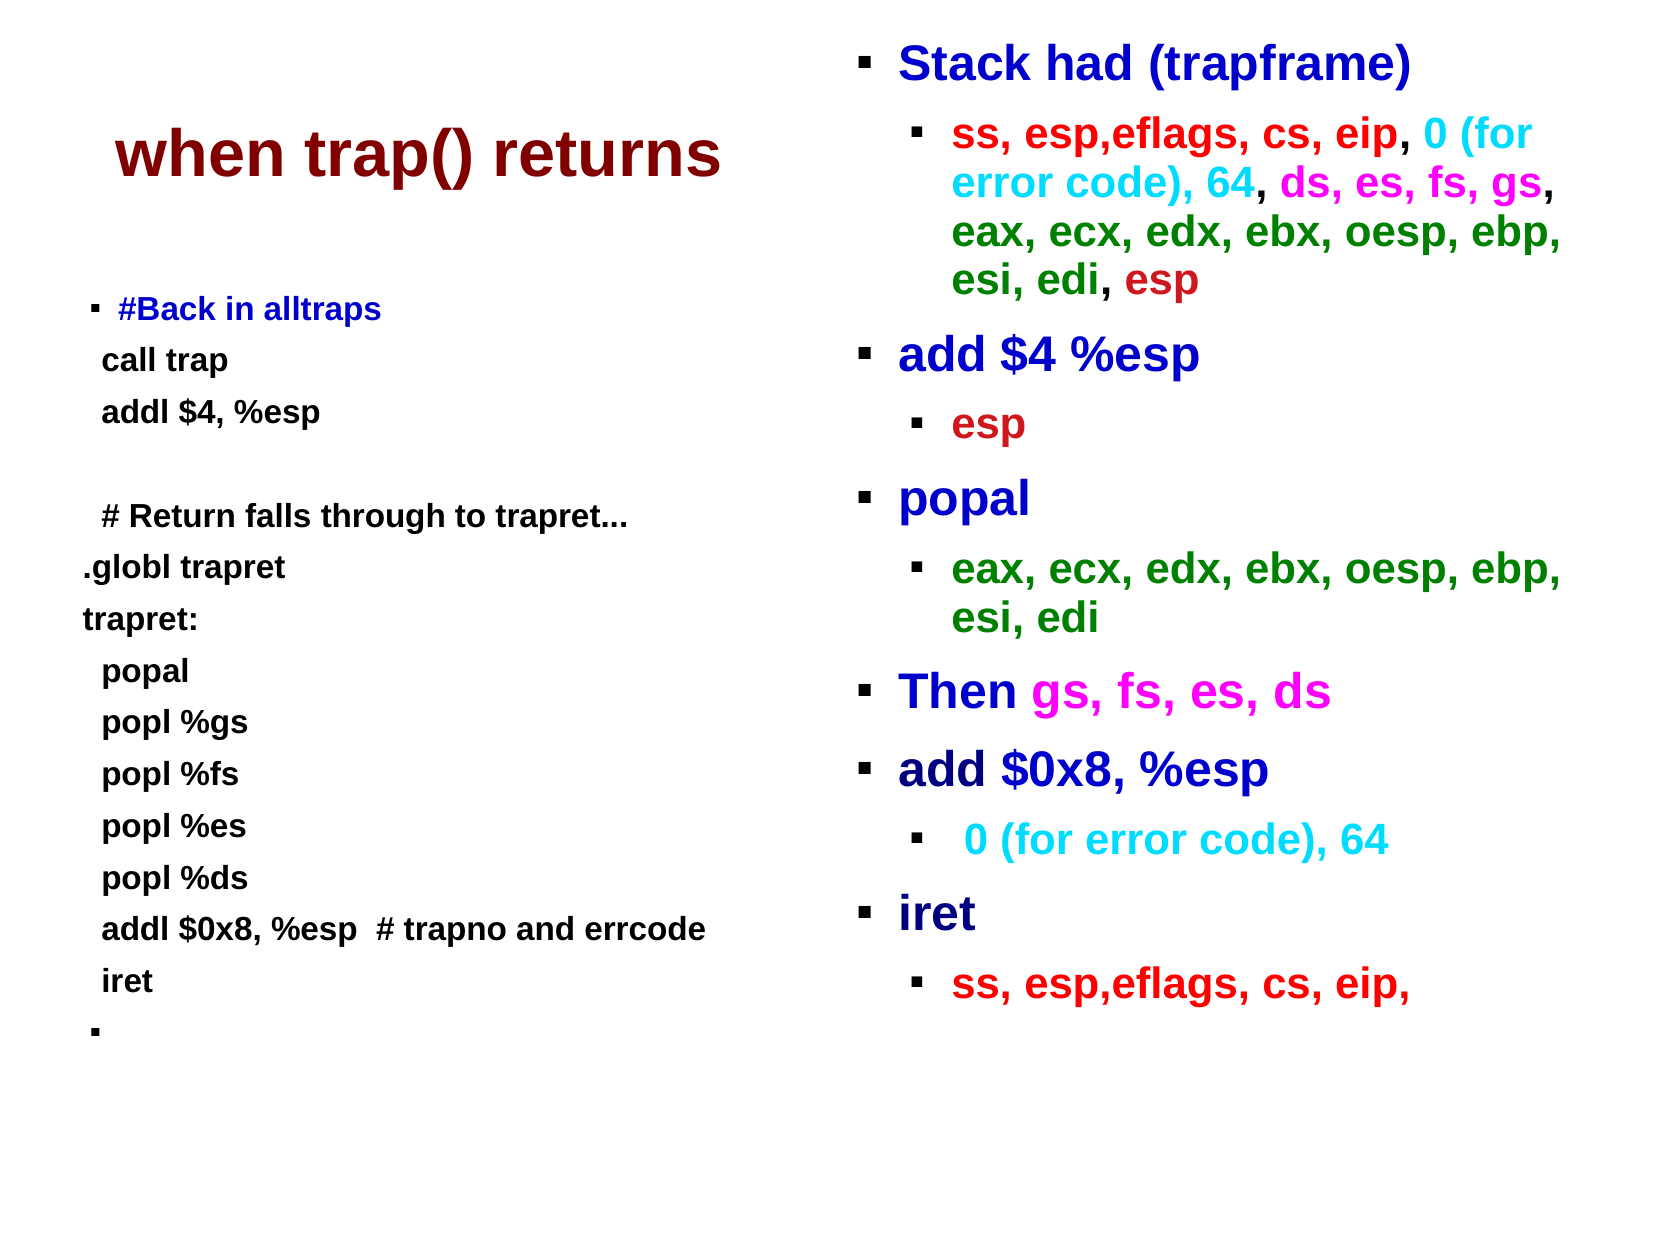

Stack had (trapframe)
ss, esp,eflags, cs, eip, 0 (for error code), 64, ds, es, fs, gs, eax, ecx, edx, ebx, oesp, ebp, esi, edi, esp
add $4 %esp
esp
popal
eax, ecx, edx, ebx, oesp, ebp, esi, edi
Then gs, fs, es, ds
add $0x8, %esp
 0 (for error code), 64
iret
ss, esp,eflags, cs, eip,
# when trap() returns
#Back in alltraps
 call trap
 addl $4, %esp
 # Return falls through to trapret...
.globl trapret
trapret:
 popal
 popl %gs
 popl %fs
 popl %es
 popl %ds
 addl $0x8, %esp # trapno and errcode
 iret